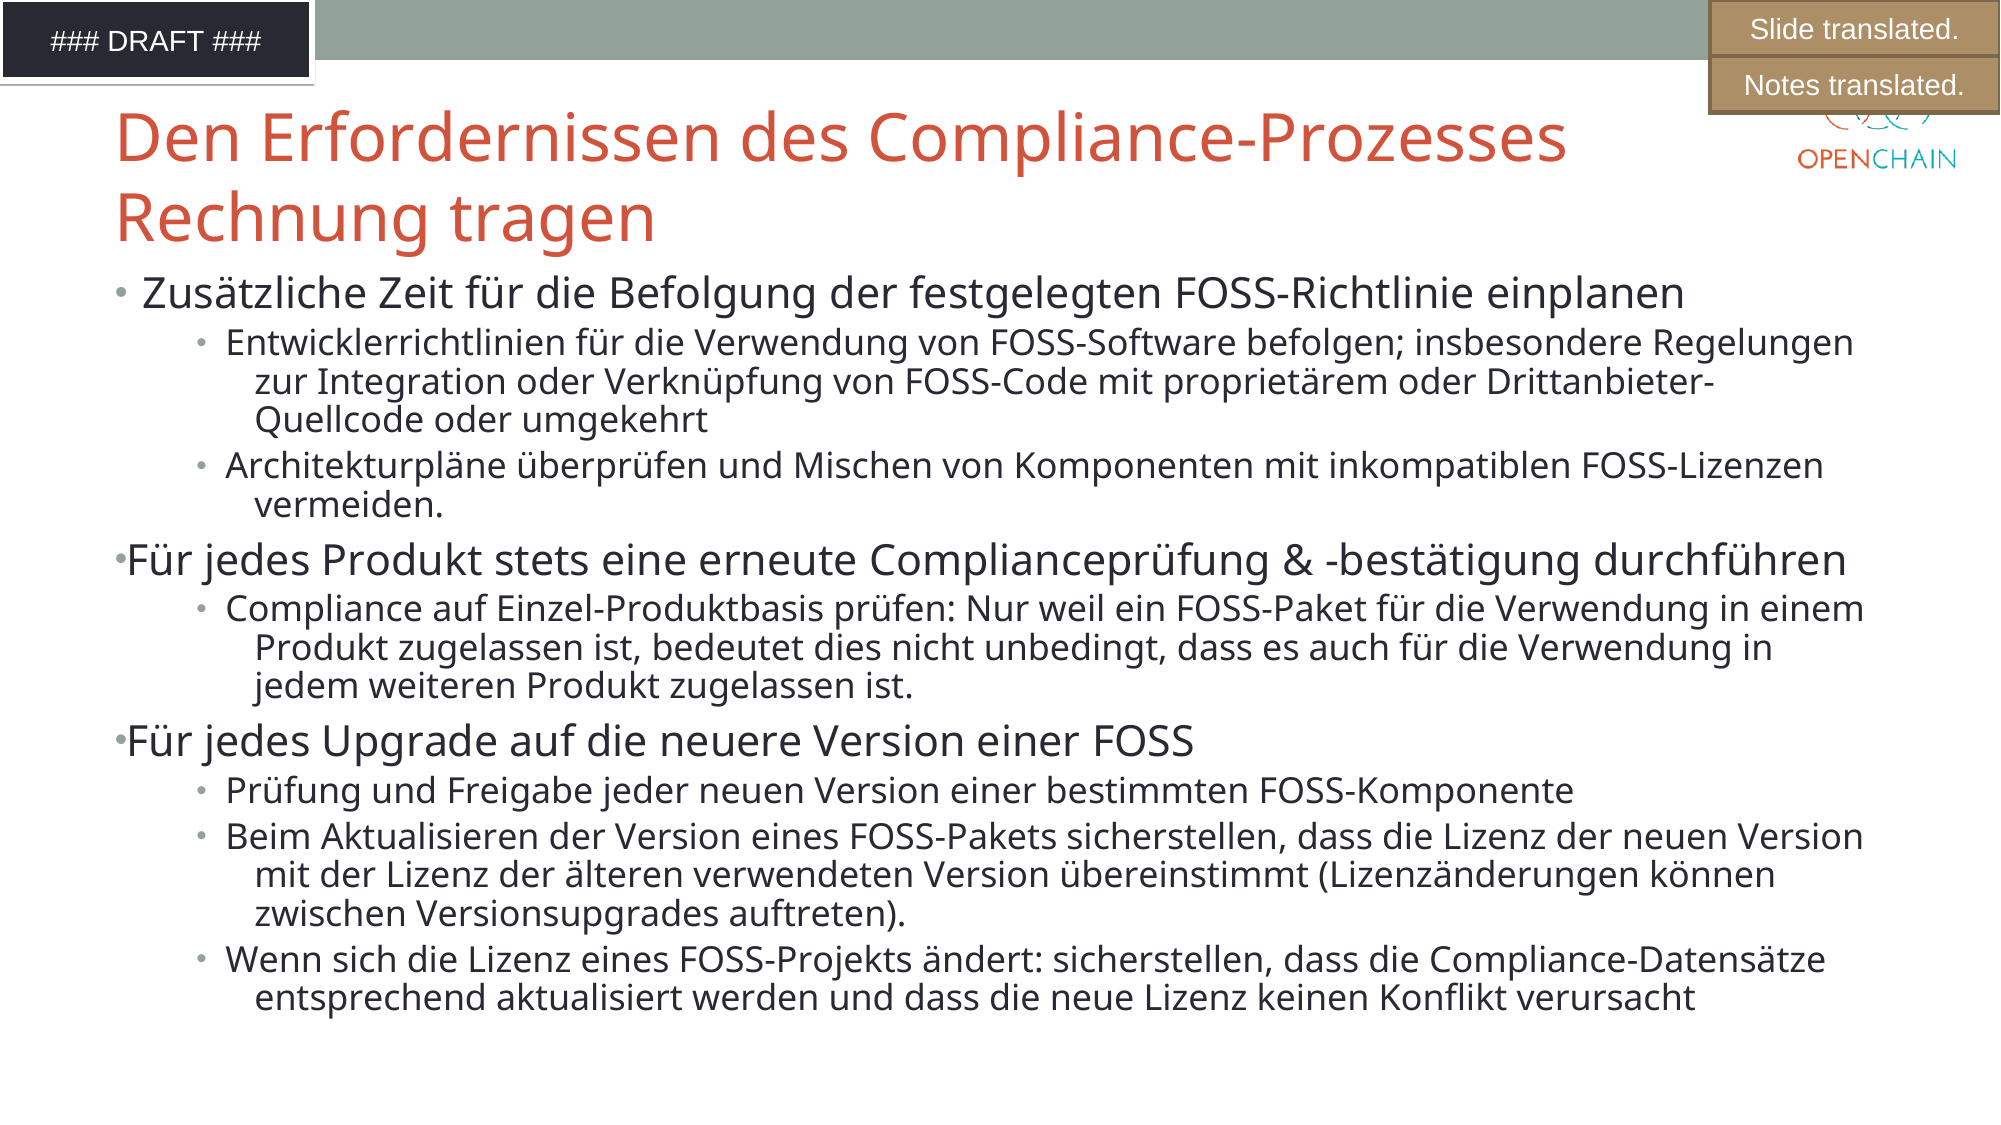

GFX translated.
GFX translated.
GFX translated.
Slide translated.
Notes translated.
# Den Erfordernissen des Compliance-Prozesses Rechnung tragen
Zusätzliche Zeit für die Befolgung der festgelegten FOSS-Richtlinie einplanen
Entwicklerrichtlinien für die Verwendung von FOSS-Software befolgen; insbesondere Regelungen zur Integration oder Verknüpfung von FOSS-Code mit proprietärem oder Drittanbieter-Quellcode oder umgekehrt
Architekturpläne überprüfen und Mischen von Komponenten mit inkompatiblen FOSS-Lizenzen vermeiden.
Für jedes Produkt stets eine erneute Complianceprüfung & -bestätigung durchführen
Compliance auf Einzel-Produktbasis prüfen: Nur weil ein FOSS-Paket für die Verwendung in einem Produkt zugelassen ist, bedeutet dies nicht unbedingt, dass es auch für die Verwendung in jedem weiteren Produkt zugelassen ist.
Für jedes Upgrade auf die neuere Version einer FOSS
Prüfung und Freigabe jeder neuen Version einer bestimmten FOSS-Komponente
Beim Aktualisieren der Version eines FOSS-Pakets sicherstellen, dass die Lizenz der neuen Version mit der Lizenz der älteren verwendeten Version übereinstimmt (Lizenzänderungen können zwischen Versionsupgrades auftreten).
Wenn sich die Lizenz eines FOSS-Projekts ändert: sicherstellen, dass die Compliance-Datensätze entsprechend aktualisiert werden und dass die neue Lizenz keinen Konflikt verursacht